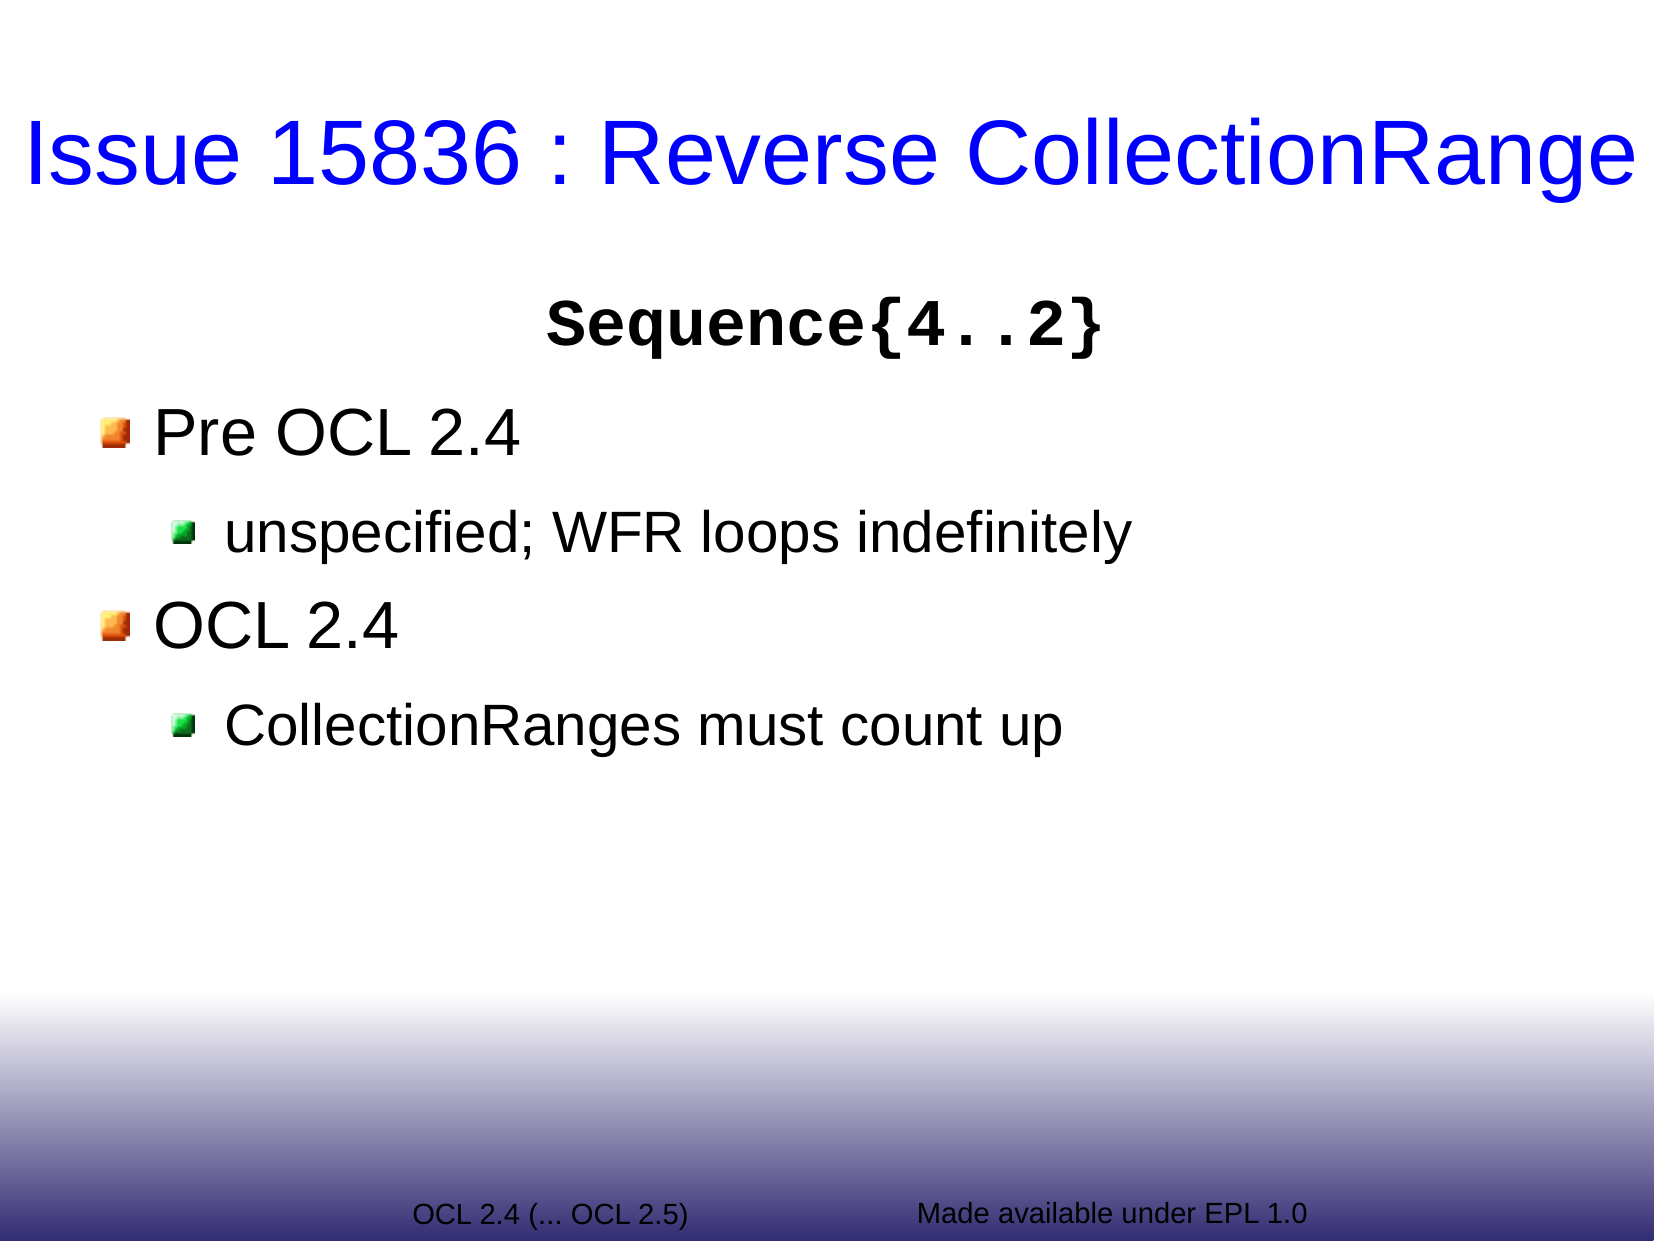

# Issue 15836 : Reverse CollectionRange
Sequence{4..2}
Pre OCL 2.4
unspecified; WFR loops indefinitely
OCL 2.4
CollectionRanges must count up
OCL 2.4 (... OCL 2.5)